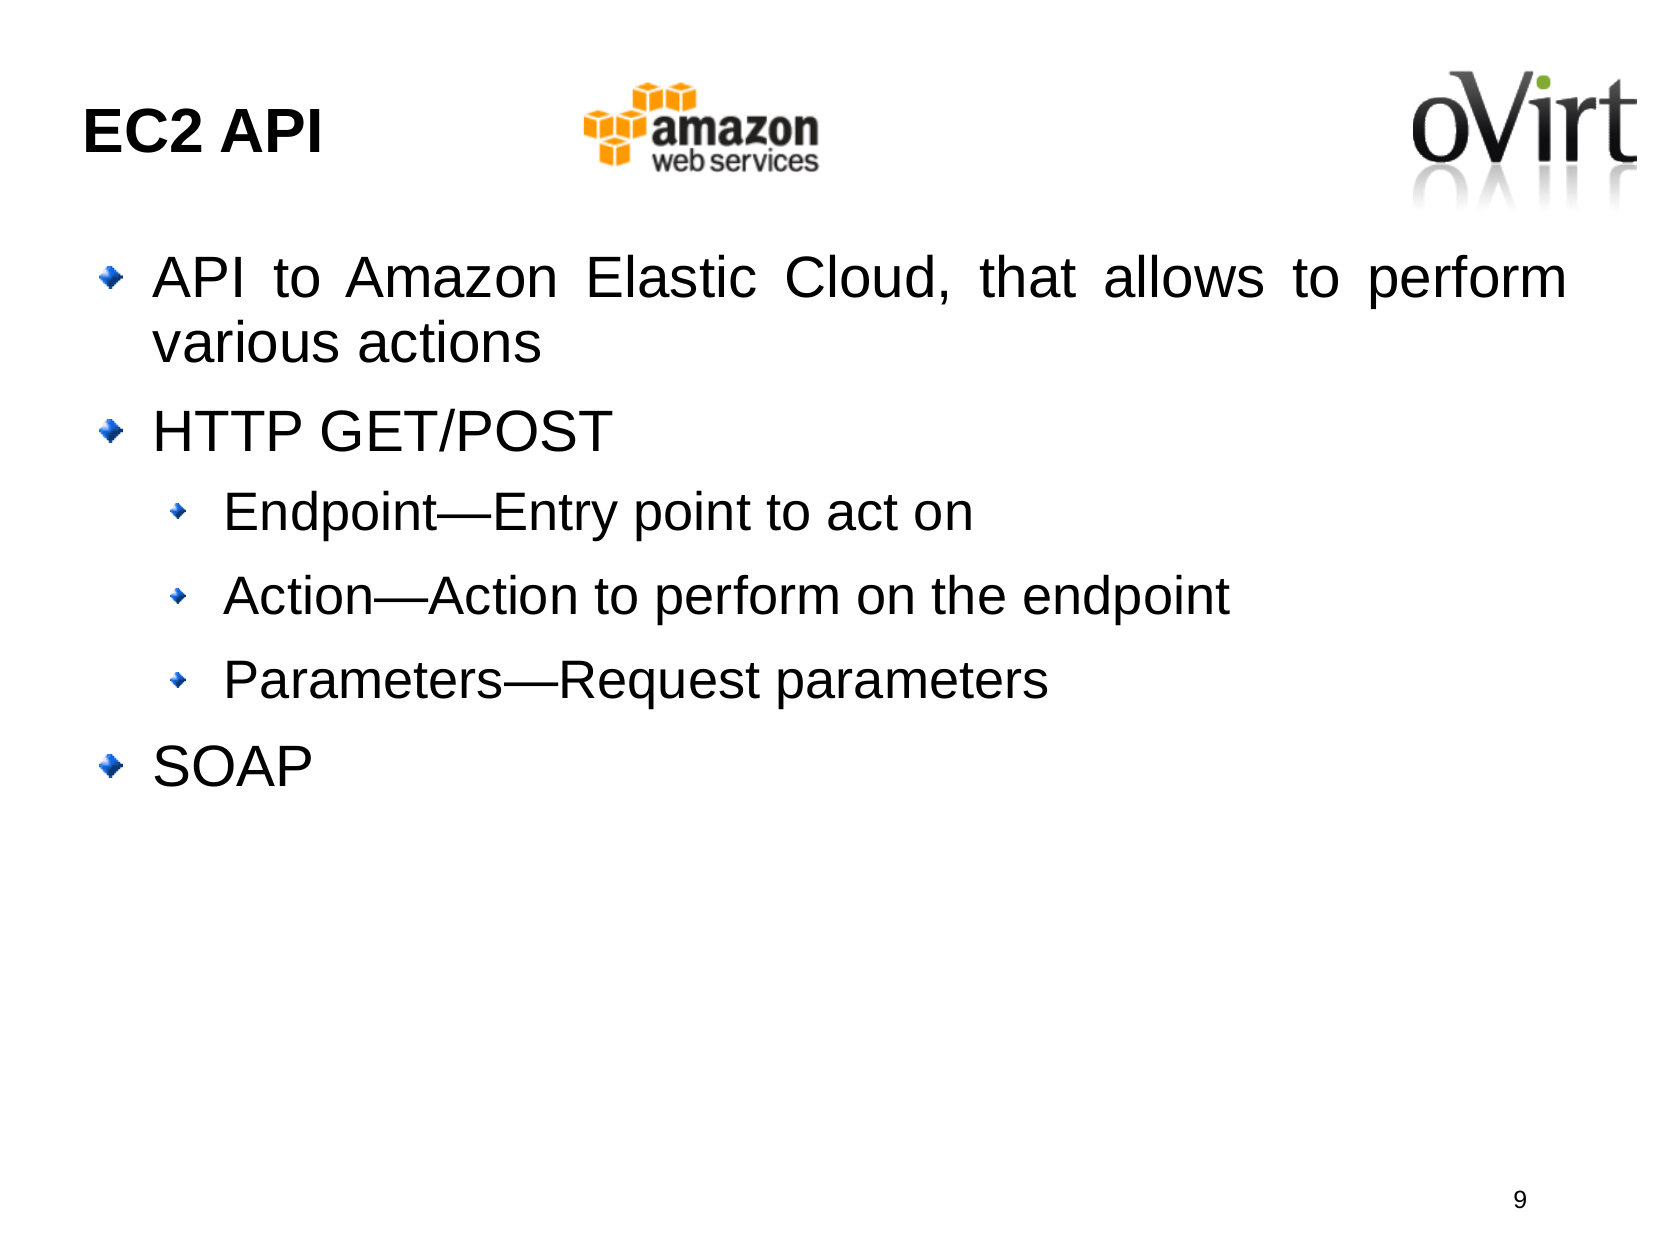

# EC2 API
API to Amazon Elastic Cloud, that allows to perform various actions
HTTP GET/POST
Endpoint—Entry point to act on
Action—Action to perform on the endpoint
Parameters—Request parameters
SOAP